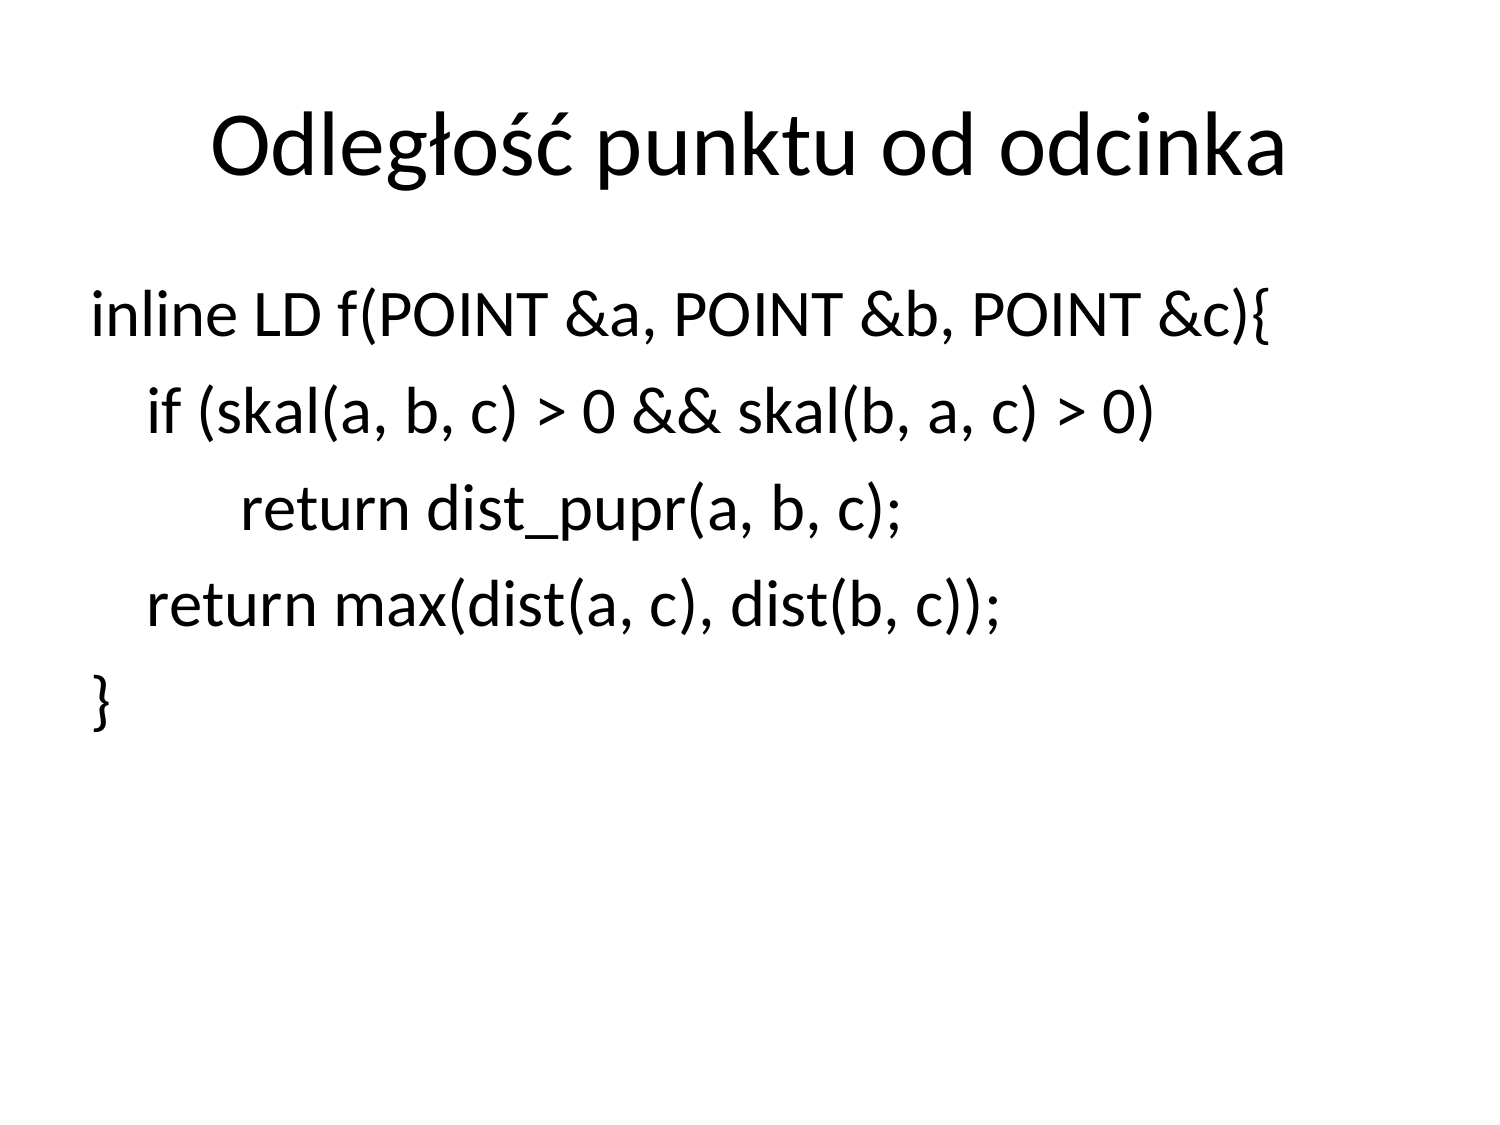

# Odległość punktu od odcinka
inline LD f(POINT &a, POINT &b, POINT &c){
	if (skal(a, b, c) > 0 && skal(b, a, c) > 0)
		return dist_pupr(a, b, c);
	return max(dist(a, c), dist(b, c));
}